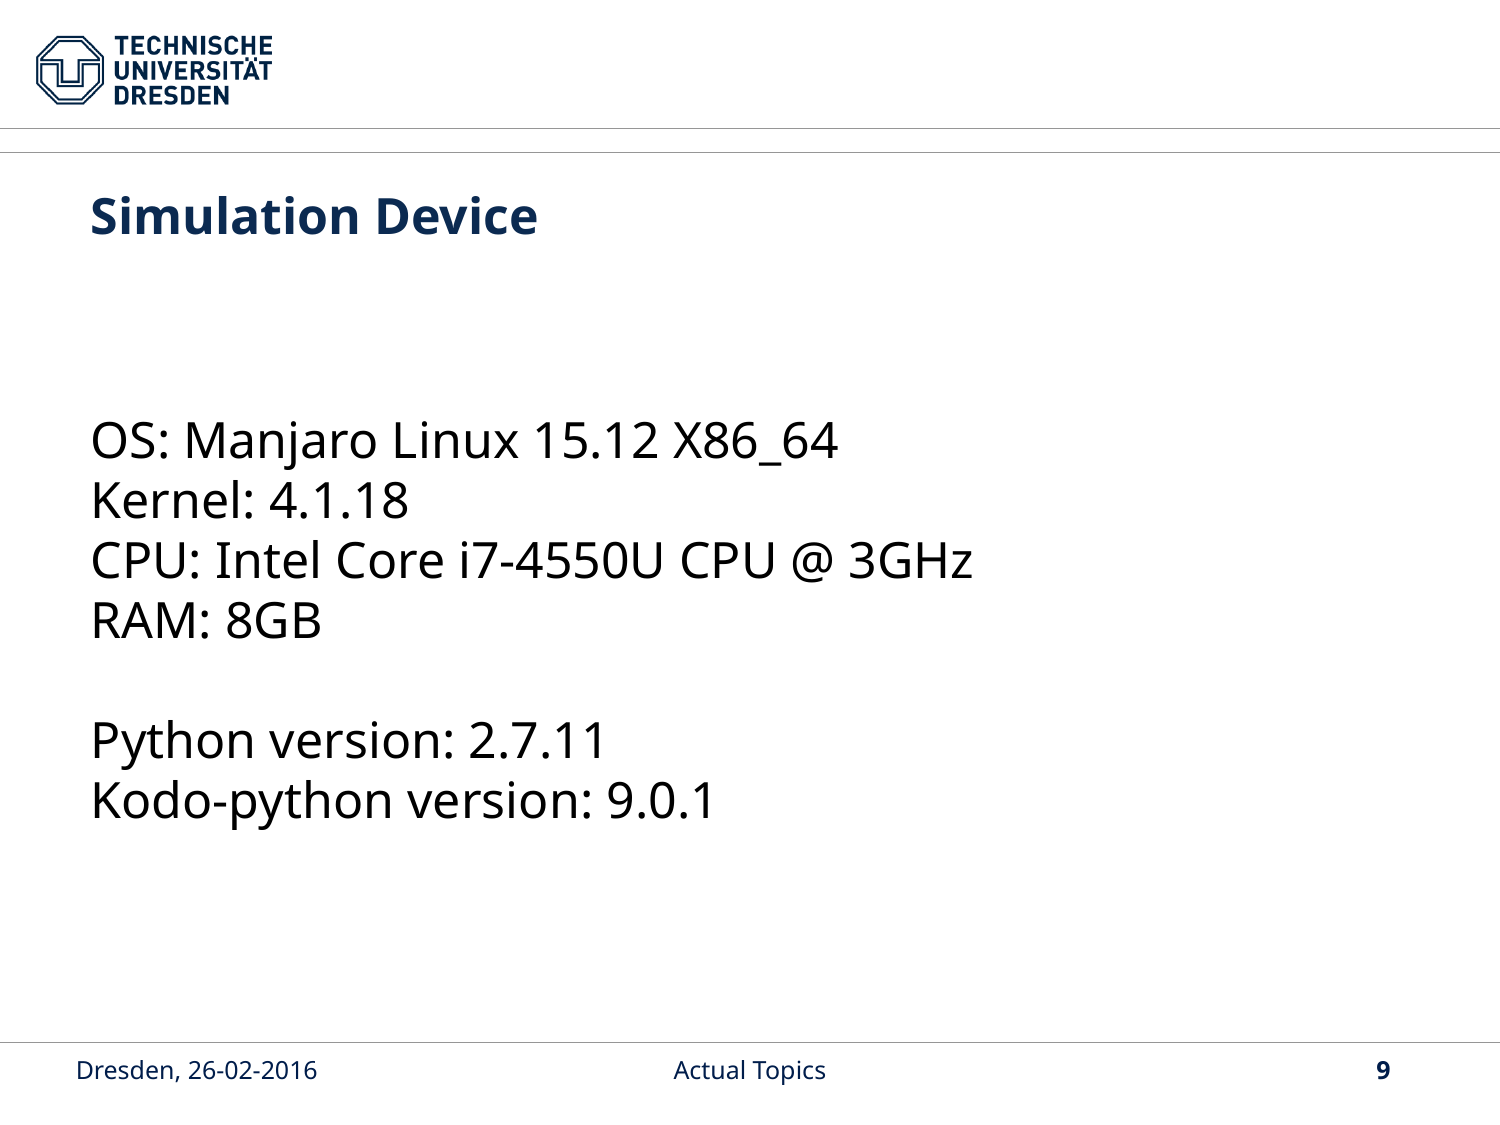

# Simulation Device
OS: Manjaro Linux 15.12 X86_64
Kernel: 4.1.18
CPU: Intel Core i7-4550U CPU @ 3GHz
RAM: 8GB
Python version: 2.7.11
Kodo-python version: 9.0.1
Actual Topics
9